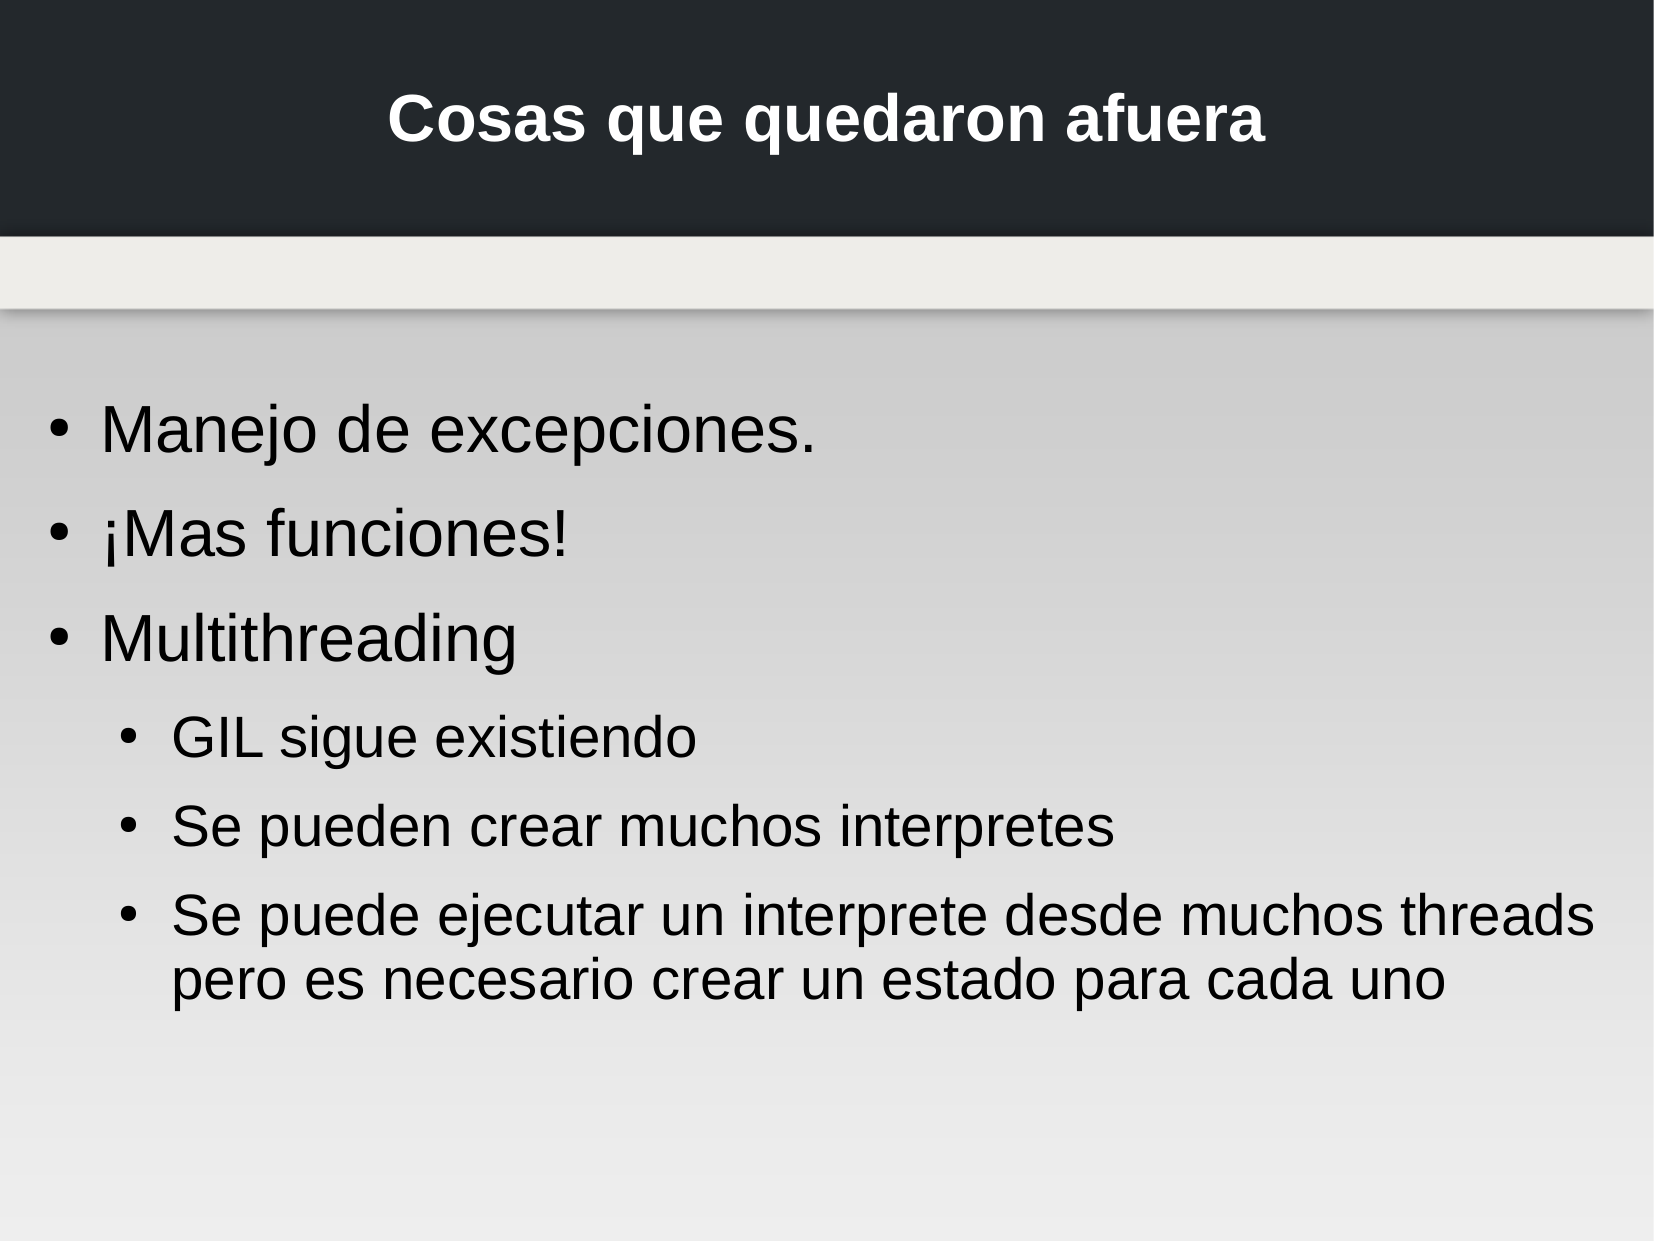

# Cosas que quedaron afuera
Manejo de excepciones.
¡Mas funciones!
Multithreading
GIL sigue existiendo
Se pueden crear muchos interpretes
Se puede ejecutar un interprete desde muchos threads pero es necesario crear un estado para cada uno